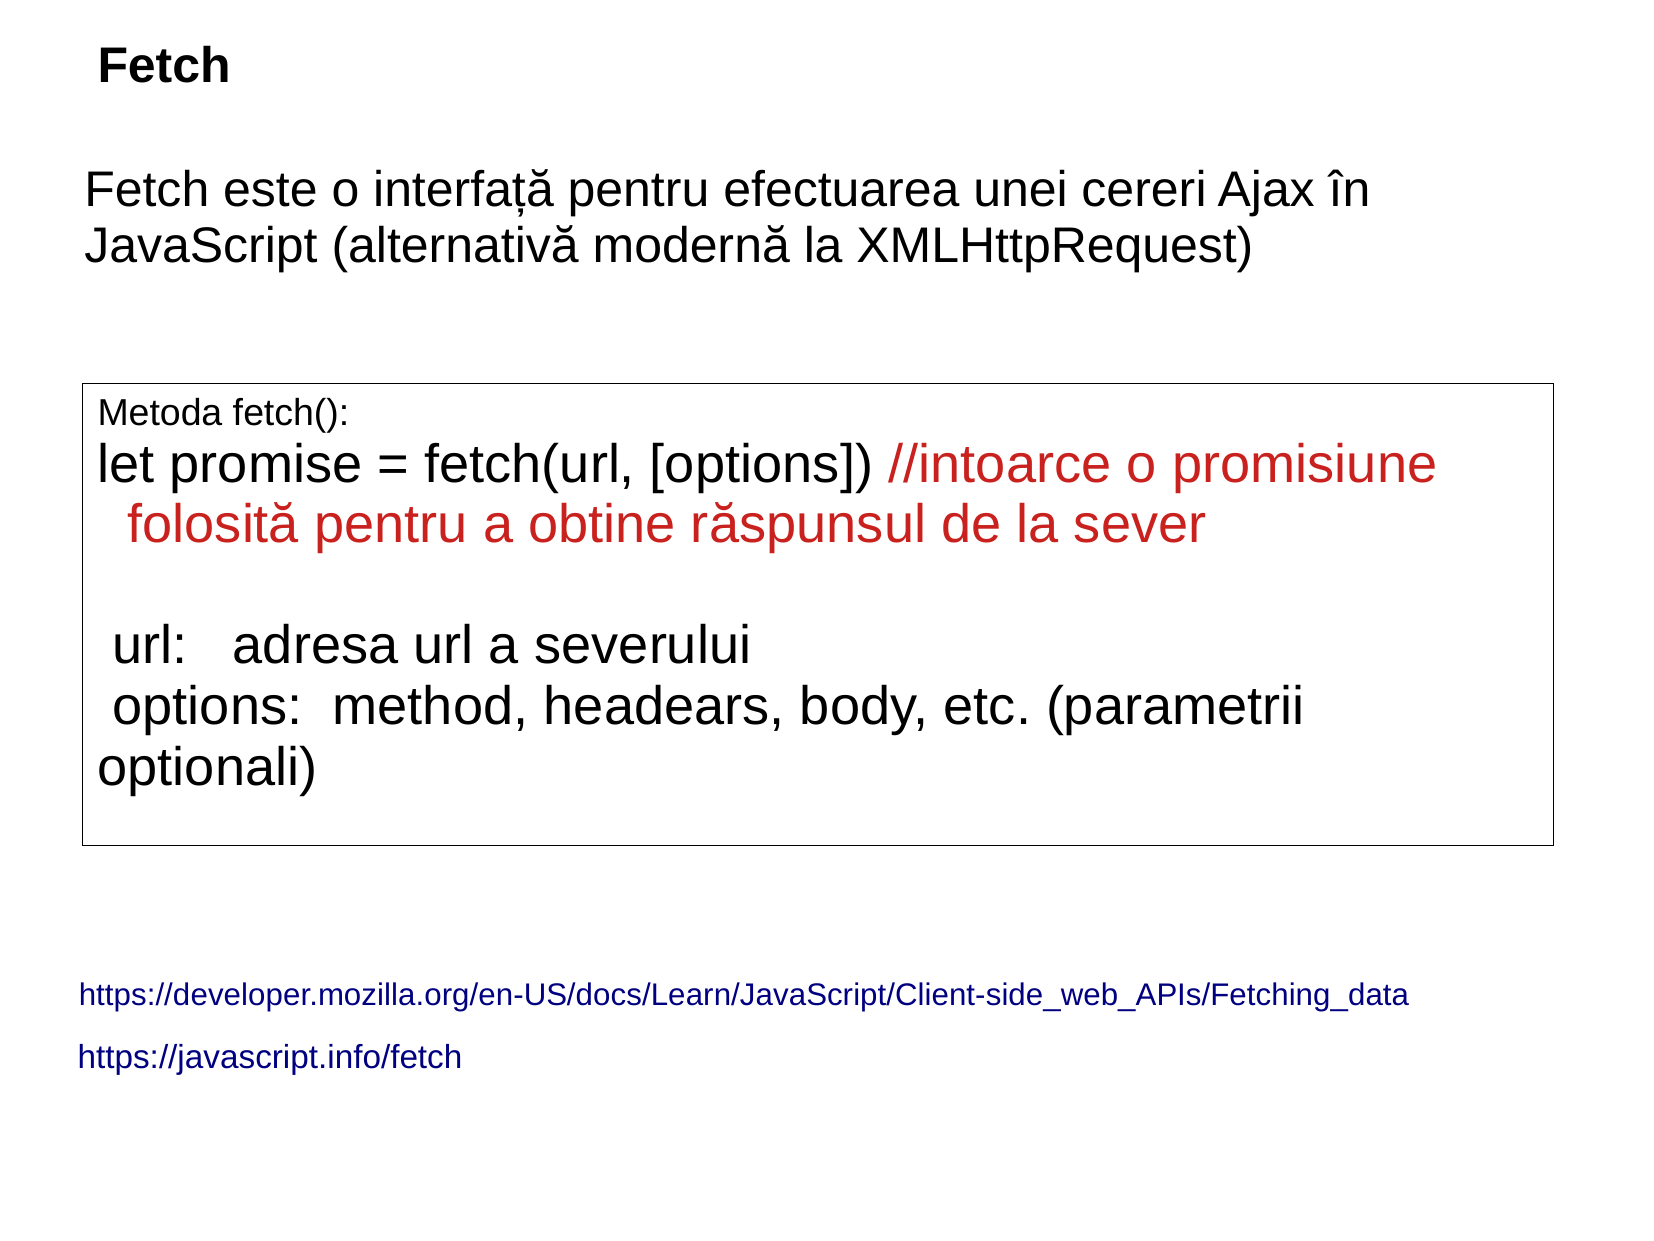

Fetch
Fetch este o interfață pentru efectuarea unei cereri Ajax în JavaScript (alternativă modernă la XMLHttpRequest)
Metoda fetch():
let promise = fetch(url, [options]) //intoarce o promisiune
 folosită pentru a obtine răspunsul de la sever
 url: adresa url a severului
 options: method, headears, body, etc. (parametrii 		optionali)
https://developer.mozilla.org/en-US/docs/Learn/JavaScript/Client-side_web_APIs/Fetching_data
https://javascript.info/fetch